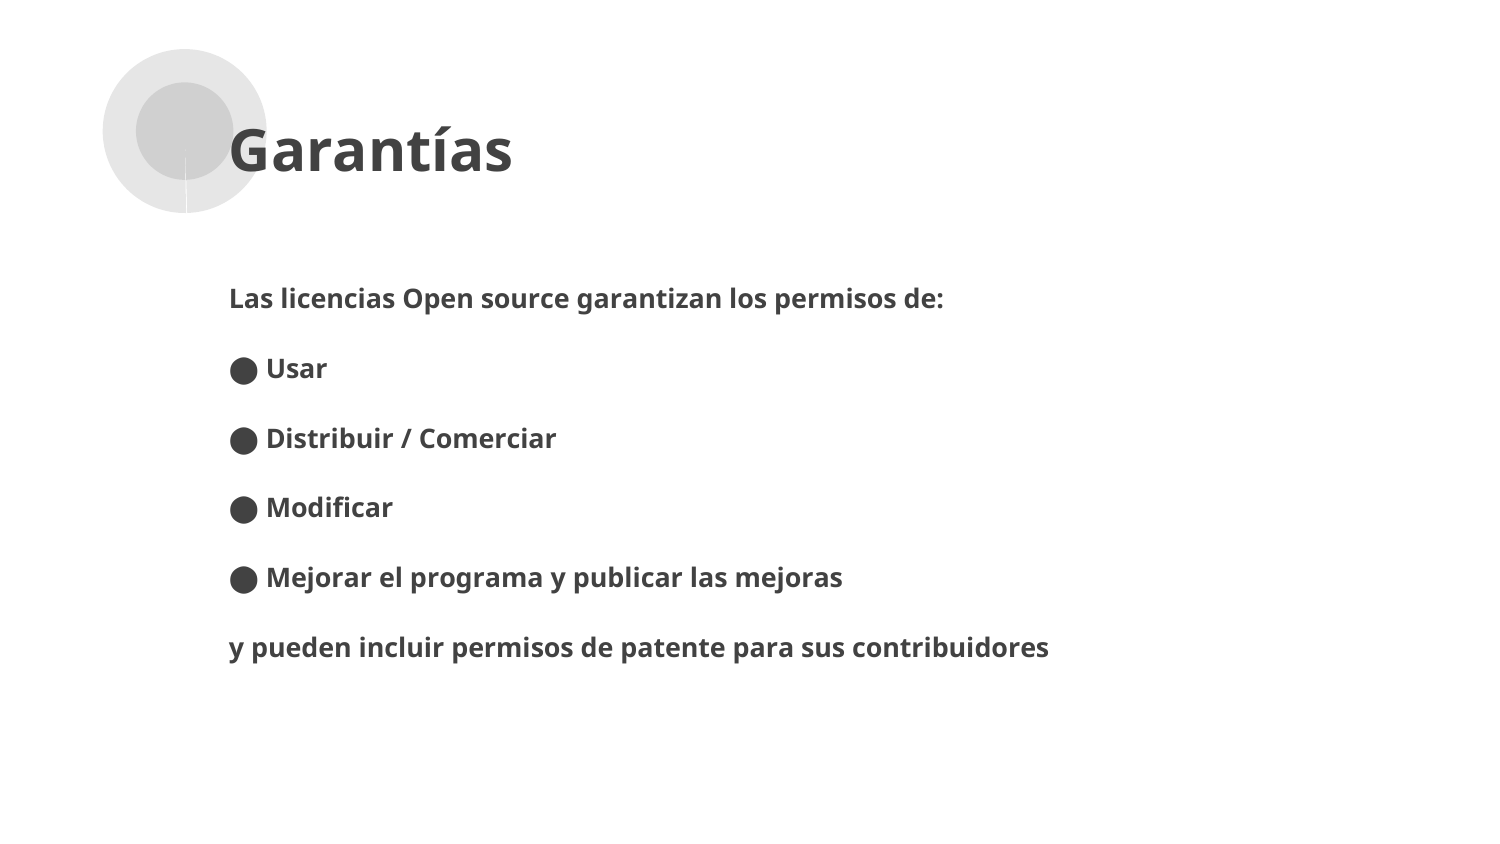

# Garantías
Las licencias Open source garantizan los permisos de:
⬤ Usar
⬤ Distribuir / Comerciar
⬤ Modificar
⬤ Mejorar el programa y publicar las mejoras
y pueden incluir permisos de patente para sus contribuidores